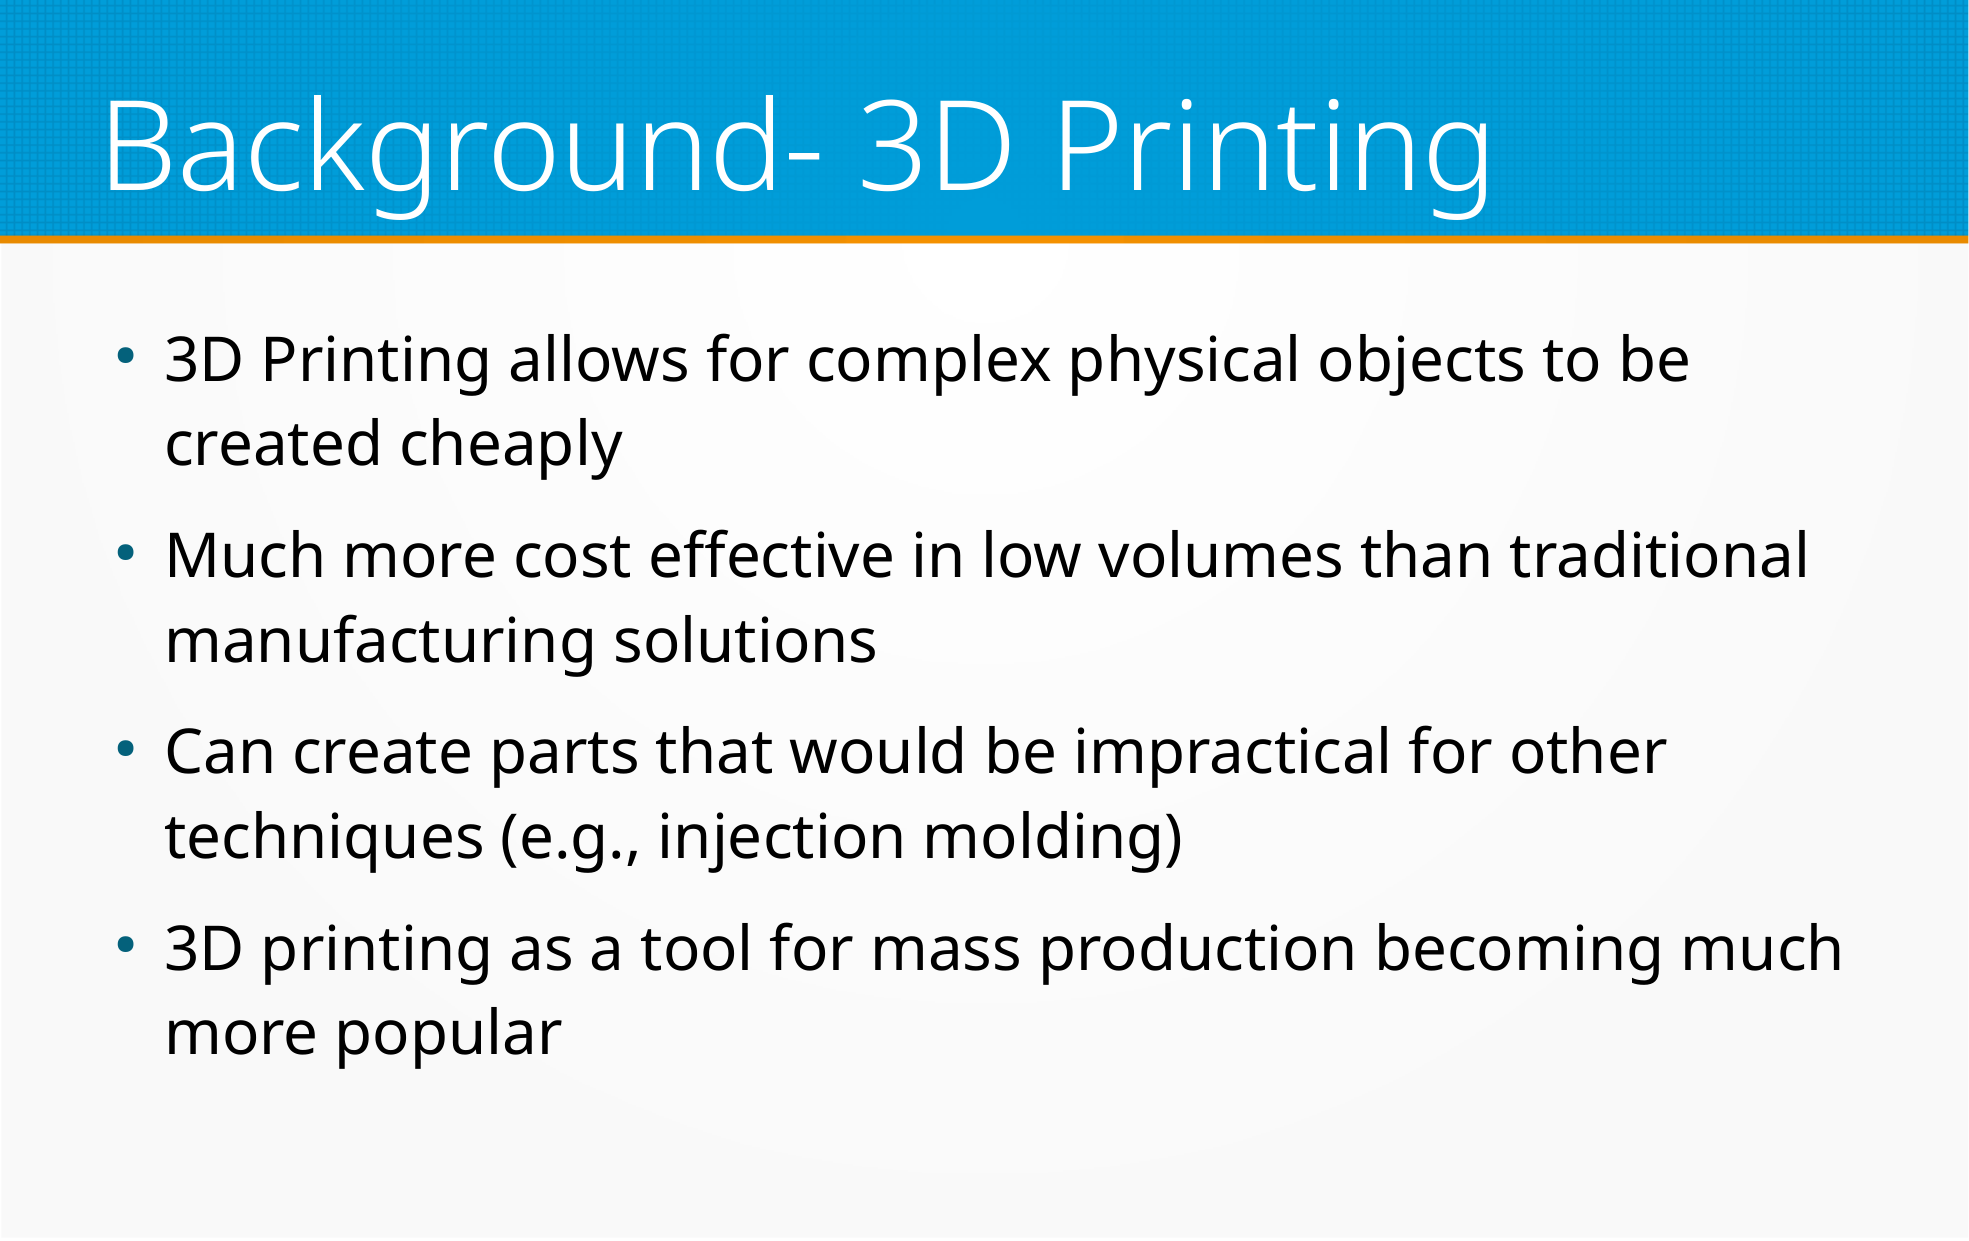

# Background- 3D Printing
3D Printing allows for complex physical objects to be created cheaply
Much more cost effective in low volumes than traditional manufacturing solutions
Can create parts that would be impractical for other techniques (e.g., injection molding)
3D printing as a tool for mass production becoming much more popular